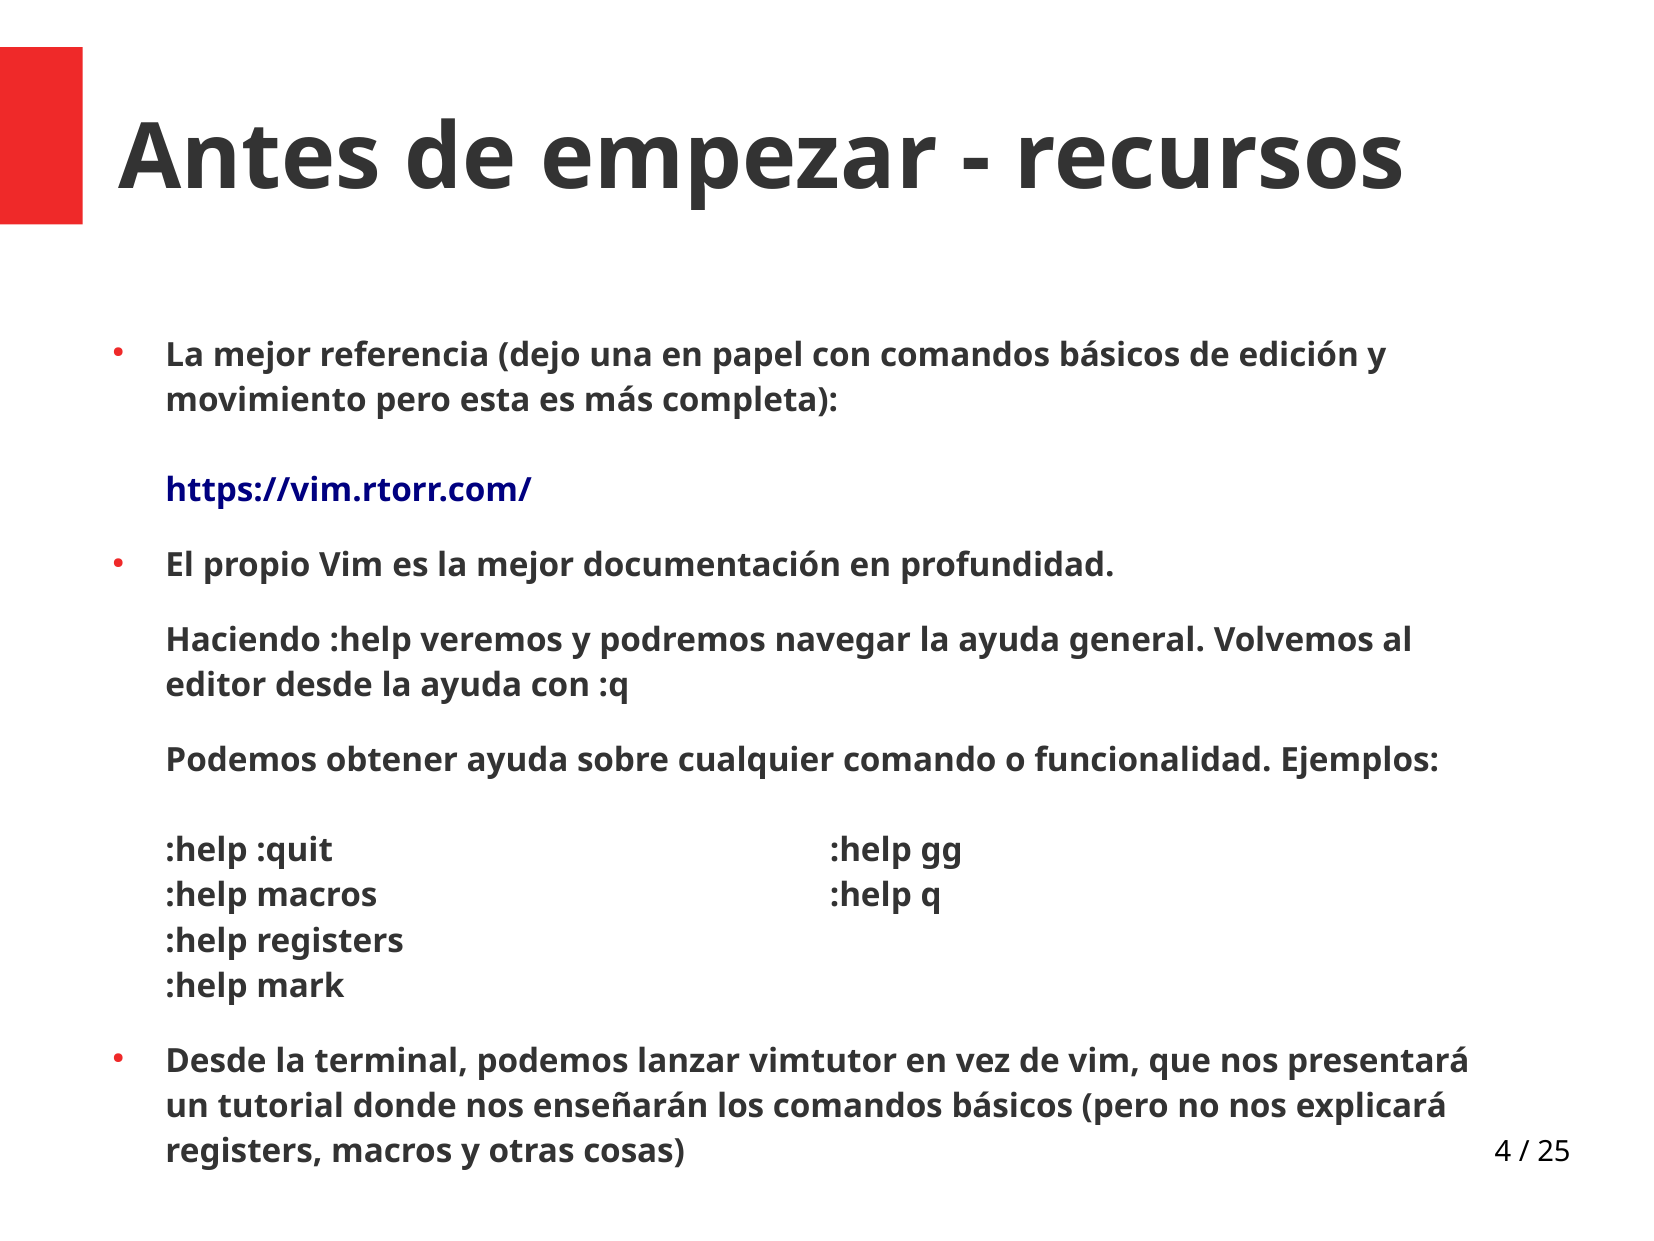

# Antes de empezar - recursos
La mejor referencia (dejo una en papel con comandos básicos de edición y movimiento pero esta es más completa):
https://vim.rtorr.com/
El propio Vim es la mejor documentación en profundidad.
Haciendo :help veremos y podremos navegar la ayuda general. Volvemos al editor desde la ayuda con :q
Podemos obtener ayuda sobre cualquier comando o funcionalidad. Ejemplos:
:help :quit							:help gg
:help macros							:help q
:help registers
:help mark
Desde la terminal, podemos lanzar vimtutor en vez de vim, que nos presentará un tutorial donde nos enseñarán los comandos básicos (pero no nos explicará registers, macros y otras cosas)
4